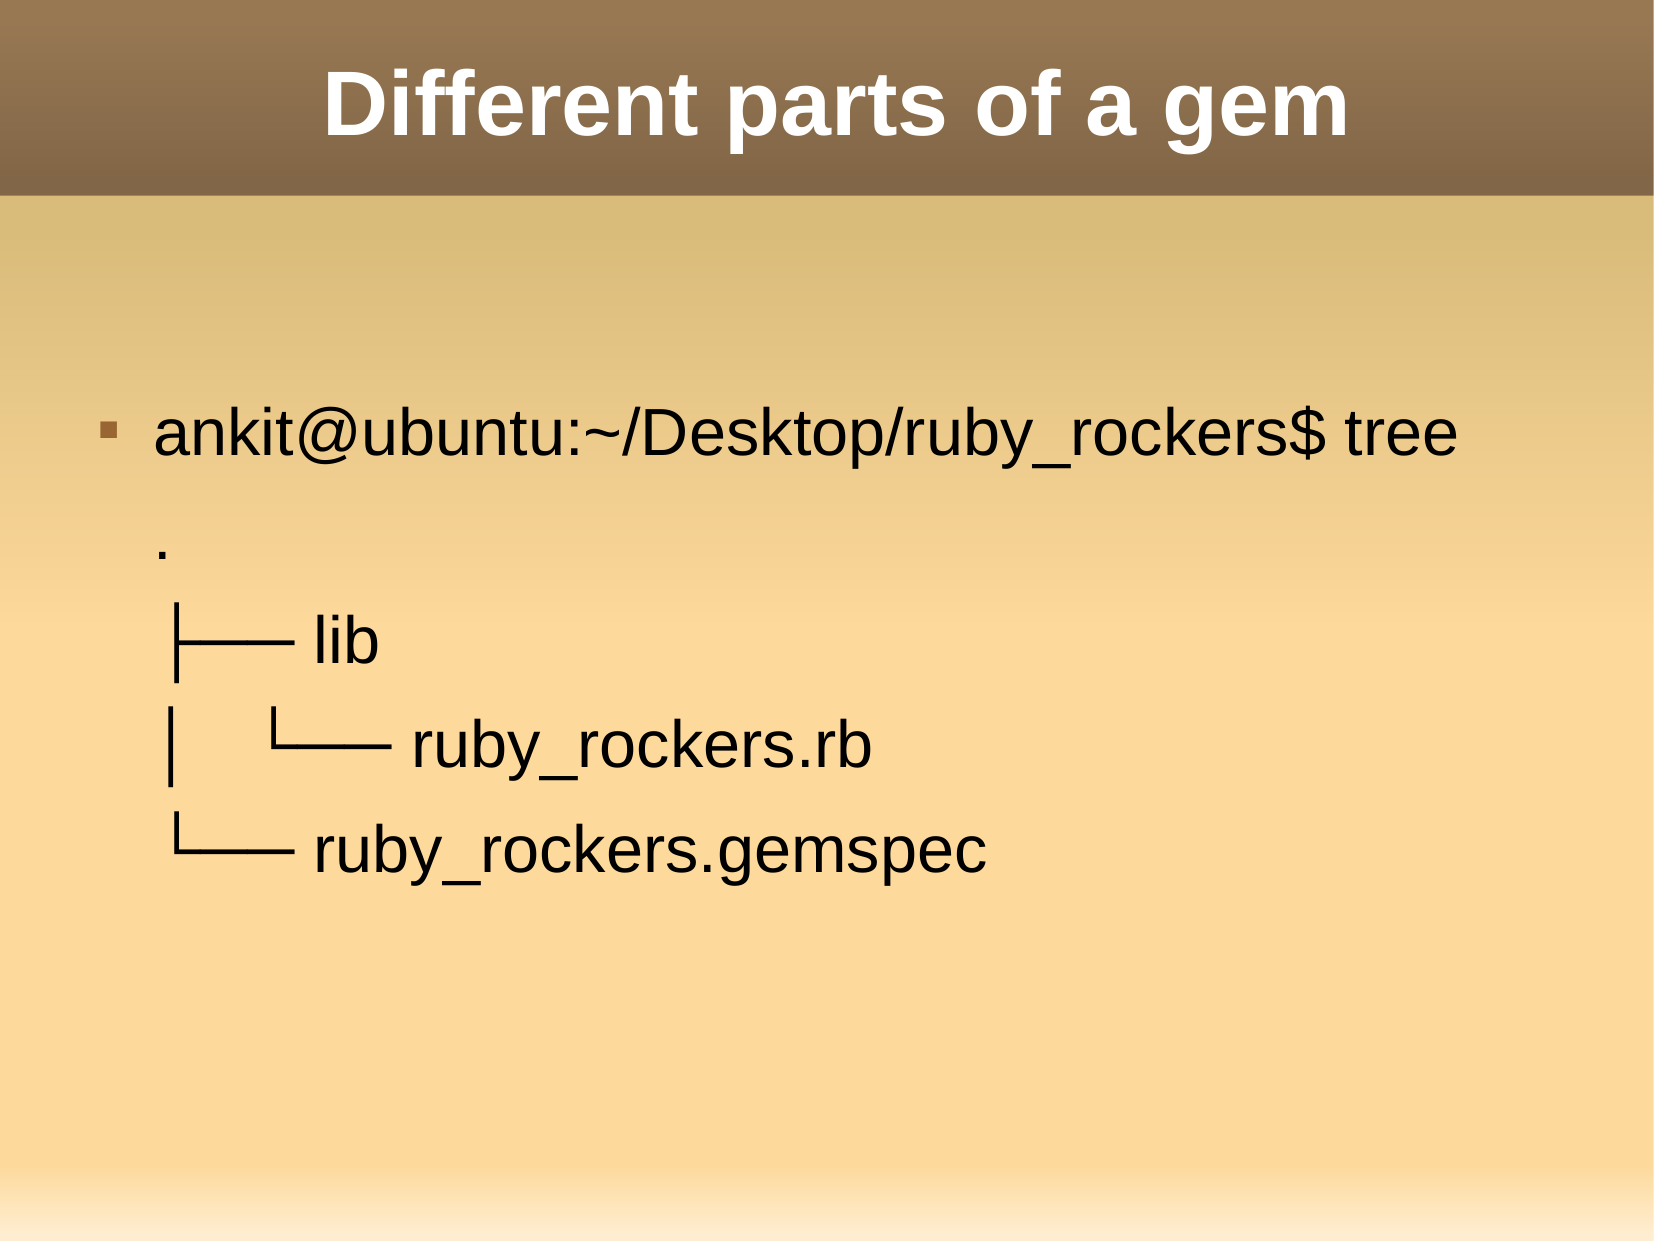

# Different parts of a gem
ankit@ubuntu:~/Desktop/ruby_rockers$ tree
.
├── lib
│   └── ruby_rockers.rb
└── ruby_rockers.gemspec